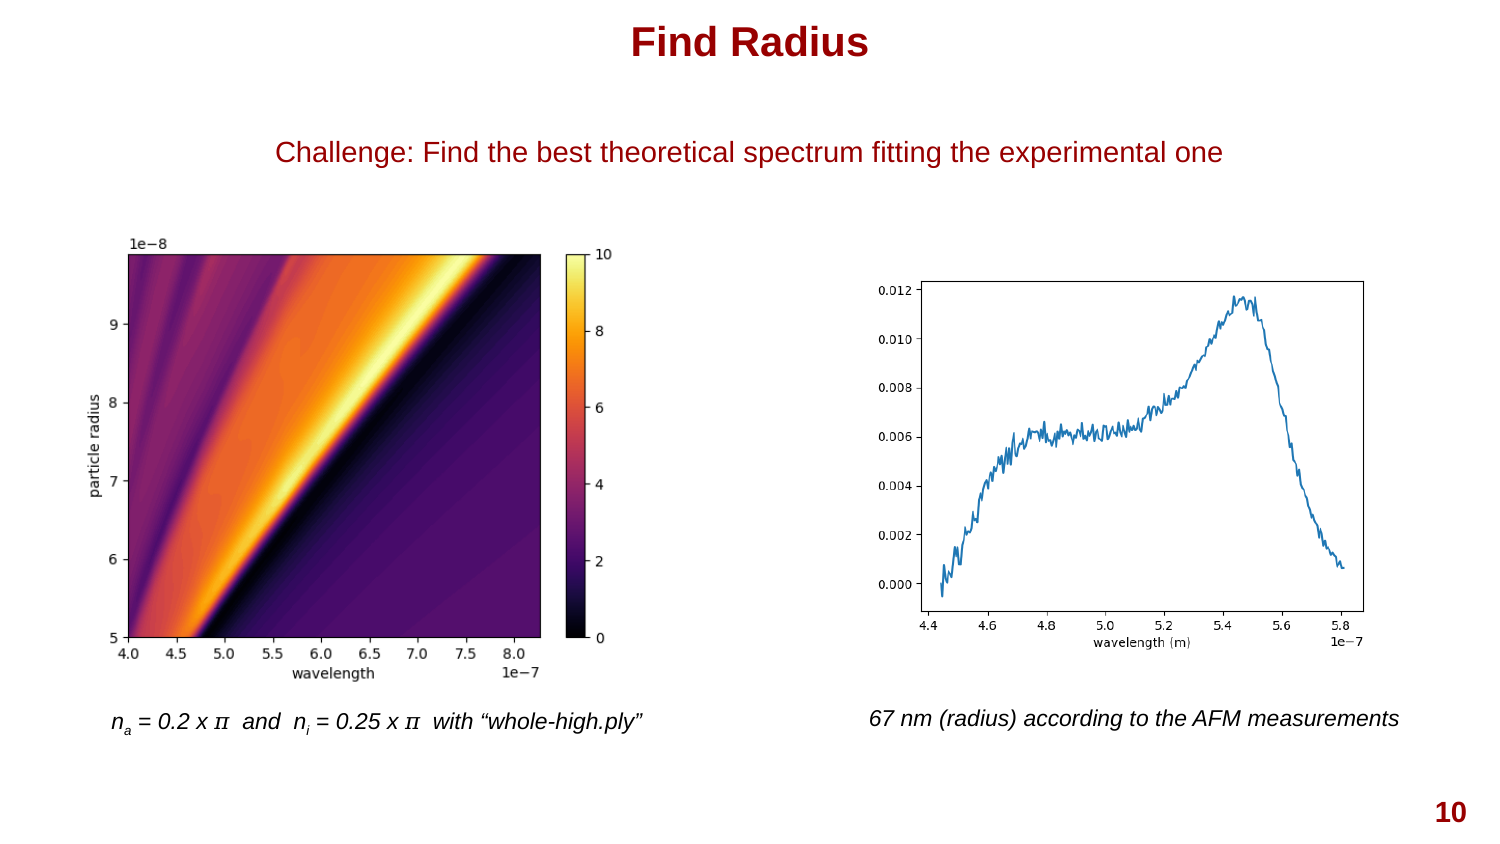

Find Radius
Challenge: Find the best theoretical spectrum fitting the experimental one
67 nm (radius) according to the AFM measurements
na = 0.2 x 𝜋 and ni = 0.25 x 𝜋 with “whole-high.ply”
10